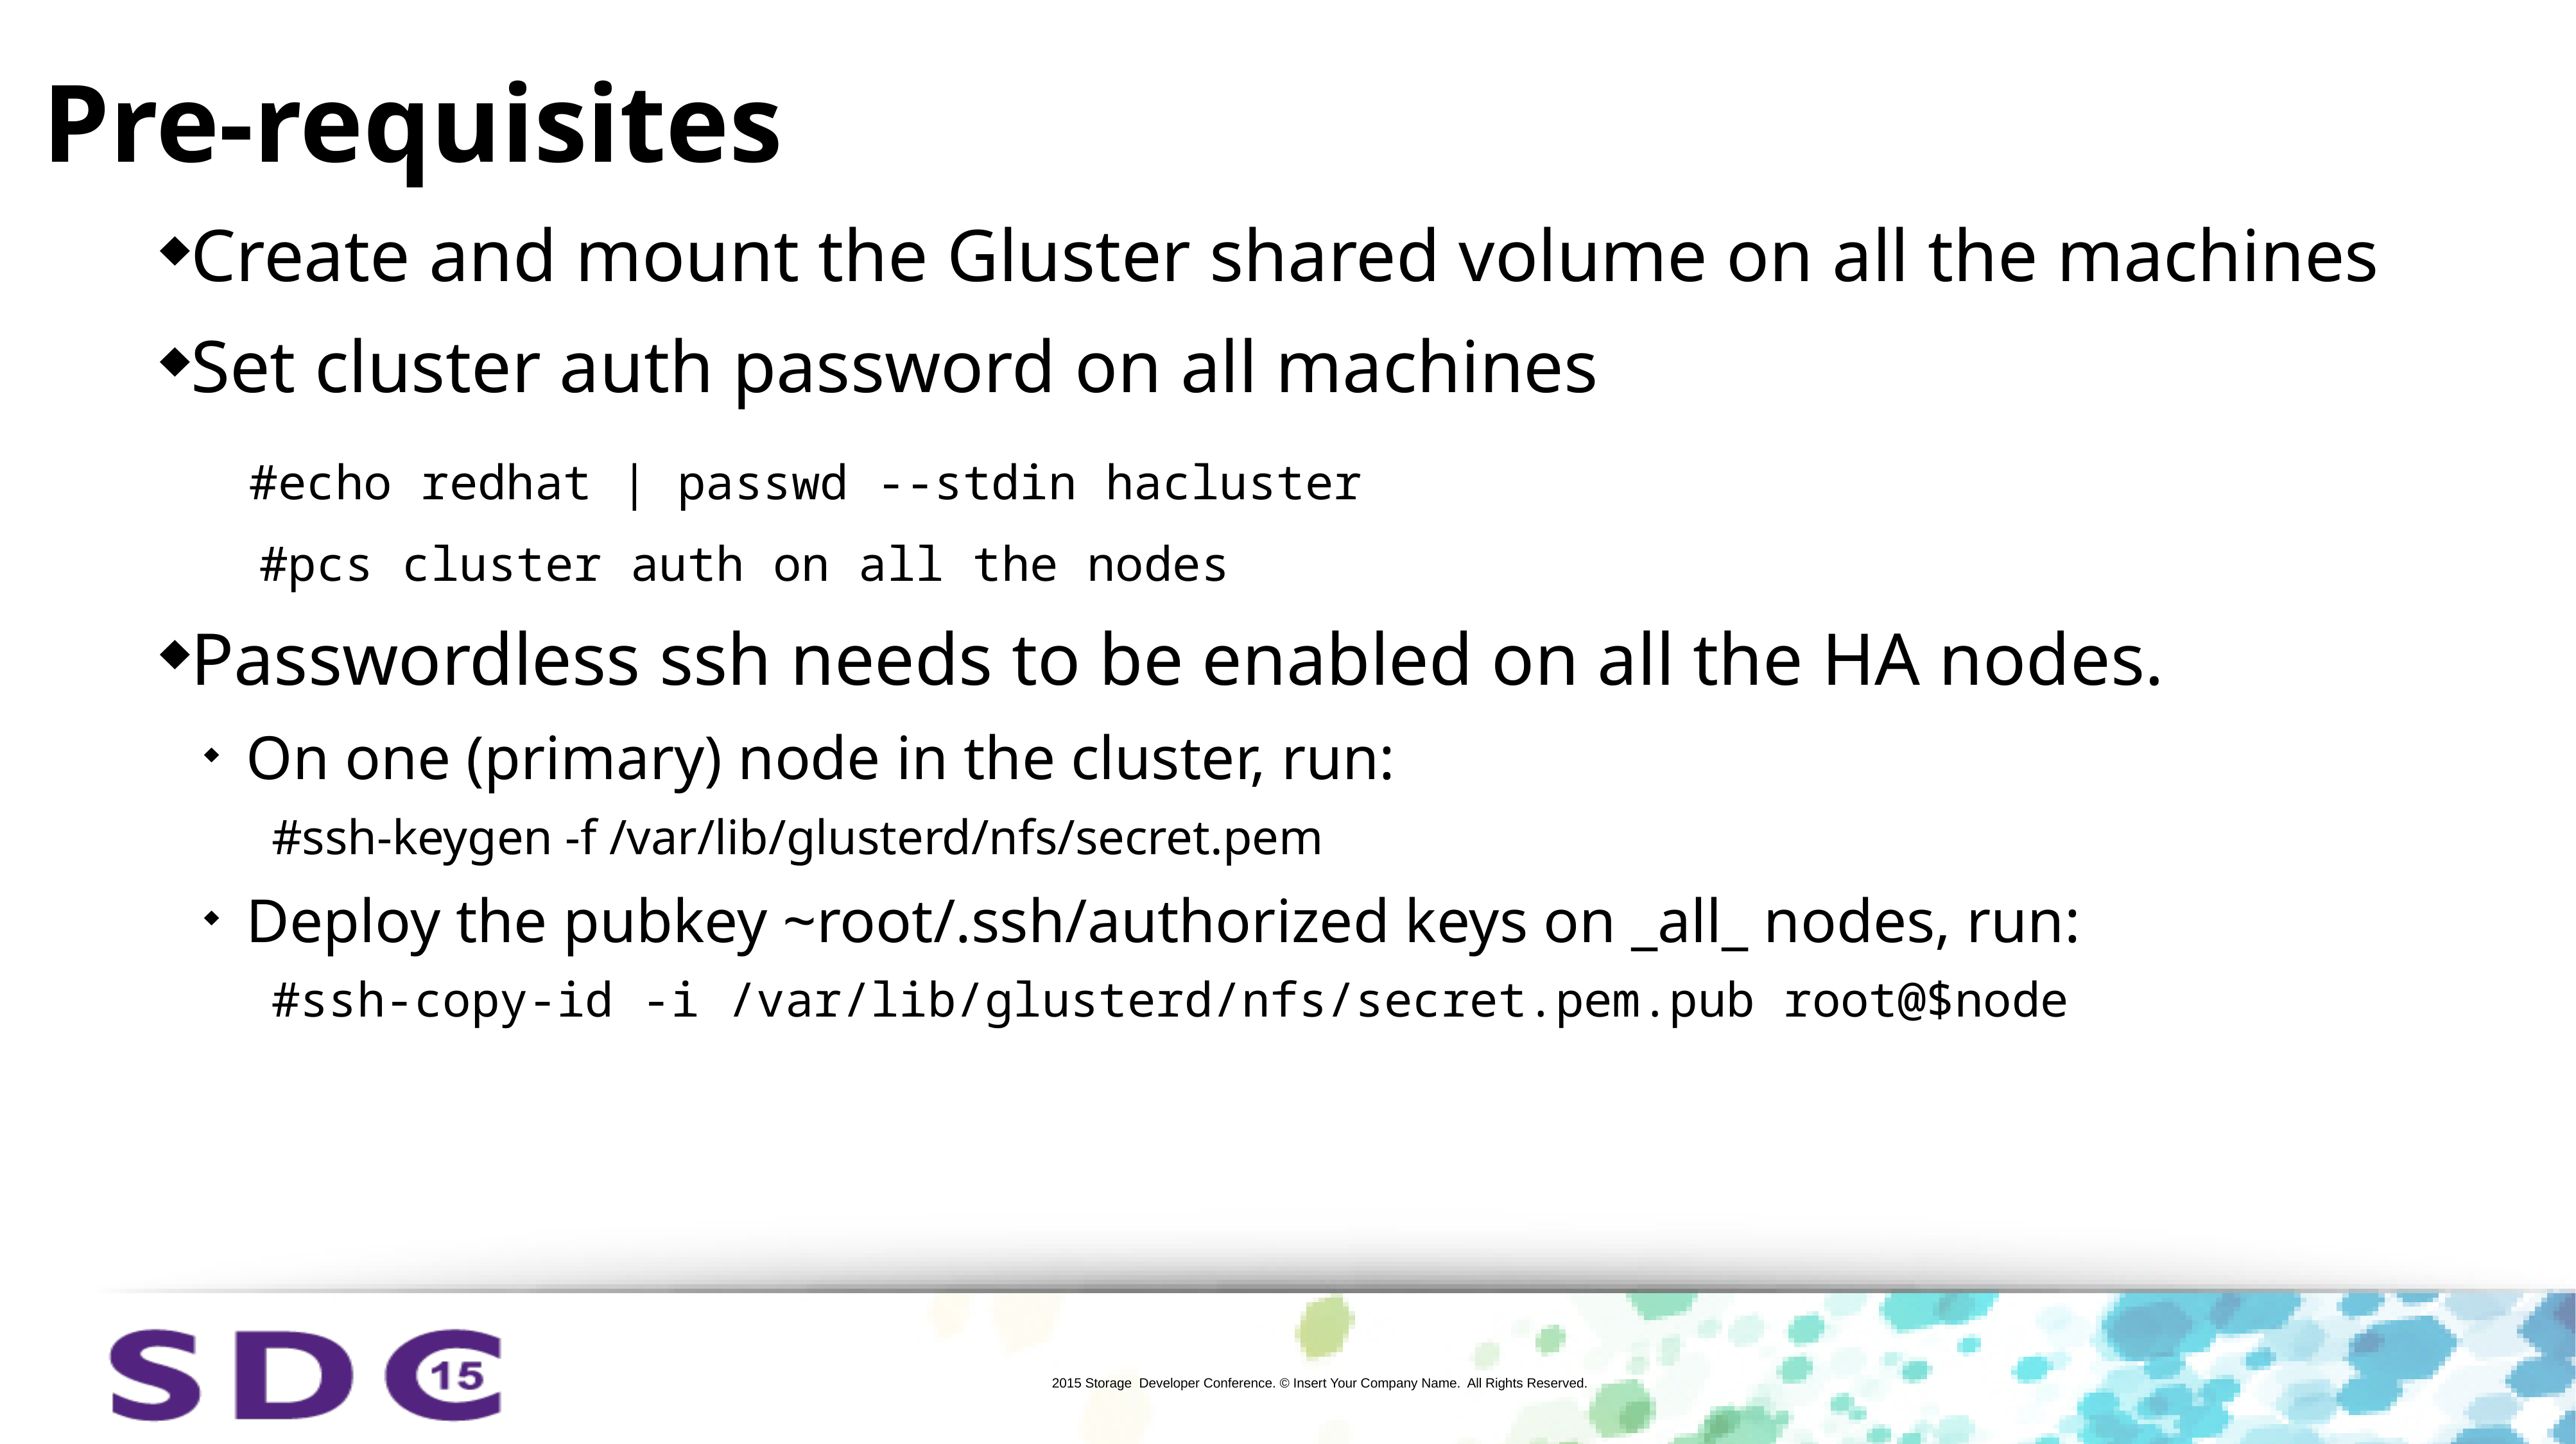

# Pre-requisites
Create and mount the Gluster shared volume on all the machines
Set cluster auth password on all machines
 #echo redhat | passwd --stdin hacluster
 #pcs cluster auth on all the nodes
Passwordless ssh needs to be enabled on all the HA nodes.
 On one (primary) node in the cluster, run:
#ssh-keygen -f /var/lib/glusterd/nfs/secret.pem
 Deploy the pubkey ~root/.ssh/authorized keys on _all_ nodes, run:
#ssh-copy-id -i /var/lib/glusterd/nfs/secret.pem.pub root@$node